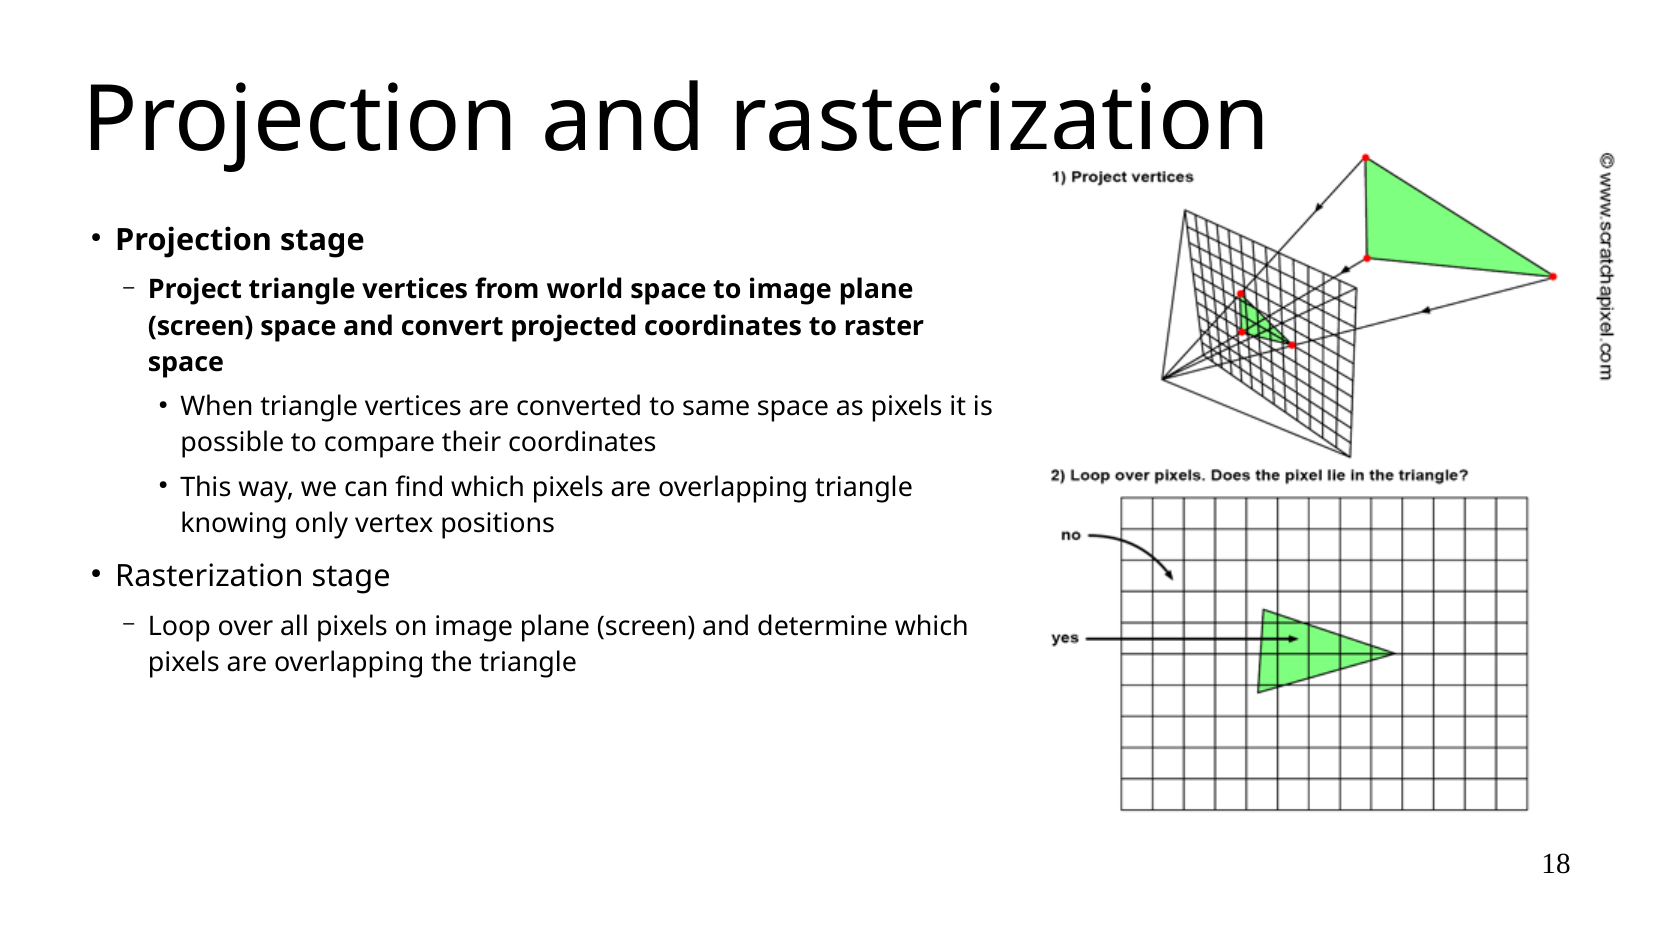

# Projection and rasterization
Projection stage
Project triangle vertices from world space to image plane (screen) space and convert projected coordinates to raster space
When triangle vertices are converted to same space as pixels it is possible to compare their coordinates
This way, we can find which pixels are overlapping triangle knowing only vertex positions
Rasterization stage
Loop over all pixels on image plane (screen) and determine which pixels are overlapping the triangle
18